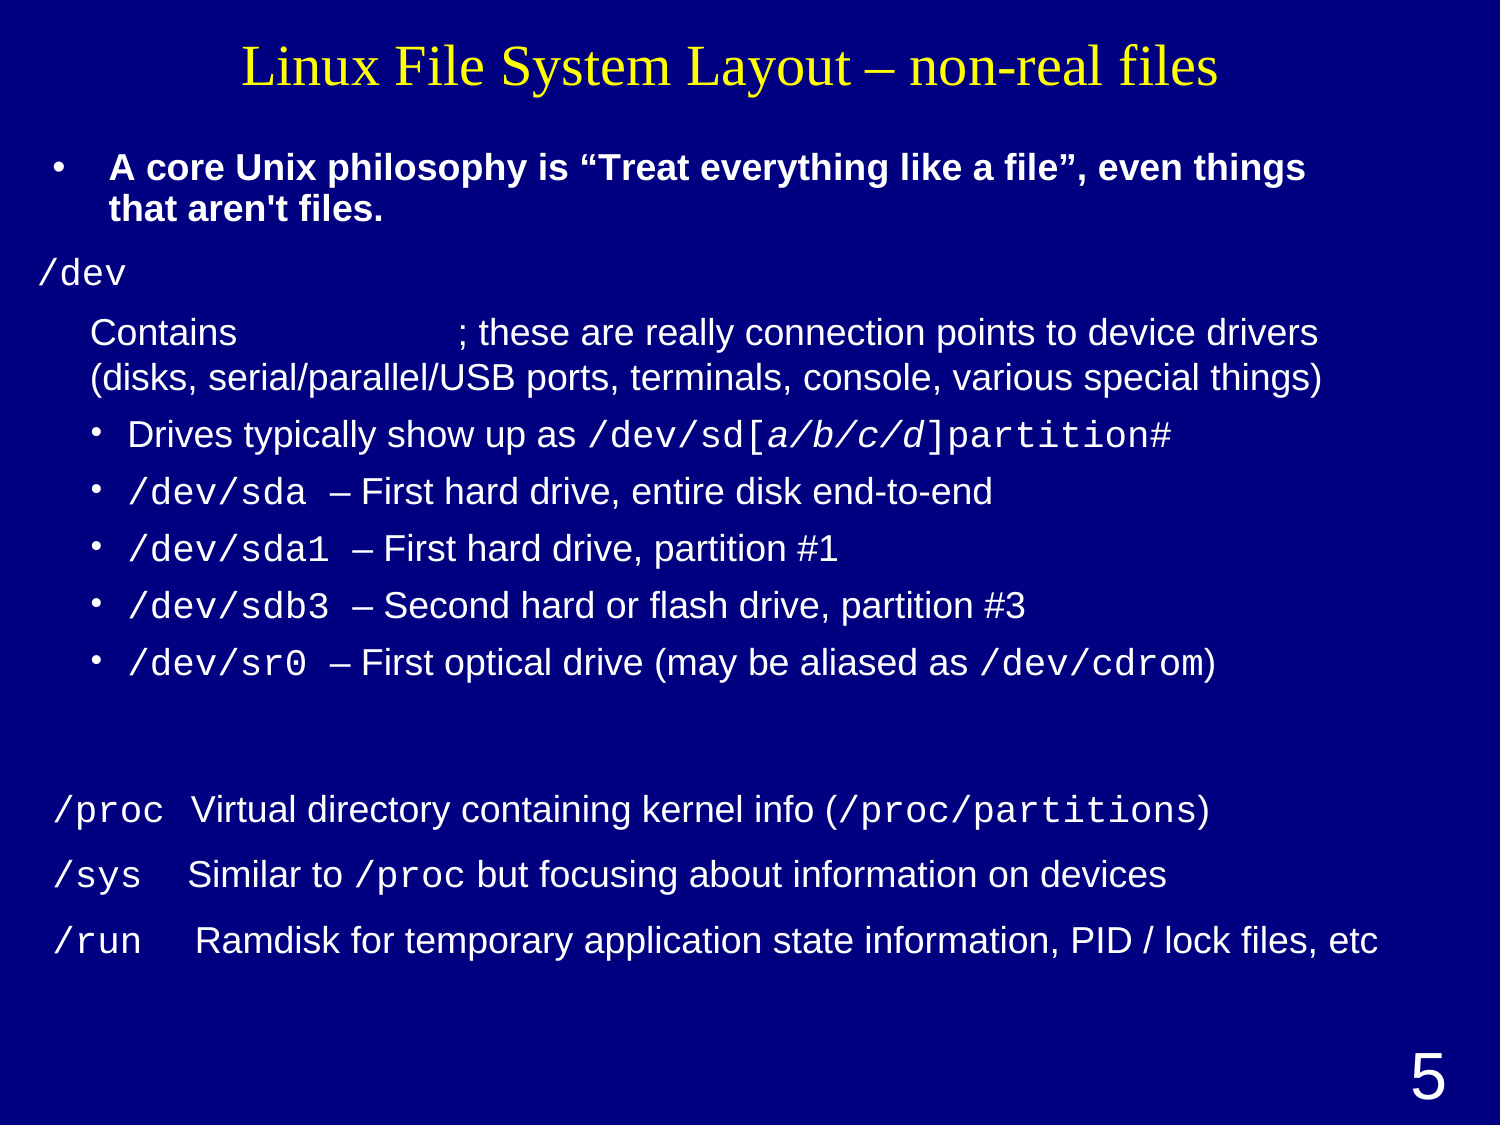

# Linux File System Layout – non-real files
A core Unix philosophy is “Treat everything like a file”, even things that aren't files.
/dev
Contains device “files”; these are really connection points to device drivers
(disks, serial/parallel/USB ports, terminals, console, various special things)
Drives typically show up as /dev/sd[a/b/c/d]partition#
/dev/sda – First hard drive, entire disk end-to-end
/dev/sda1 – First hard drive, partition #1
/dev/sdb3 – Second hard or flash drive, partition #3
/dev/sr0 – First optical drive (may be aliased as /dev/cdrom)
/proc	 Virtual directory containing kernel info (/proc/partitions)
/sys Similar to /proc but focusing about information on devices
/run	 Ramdisk for temporary application state information, PID / lock files, etc